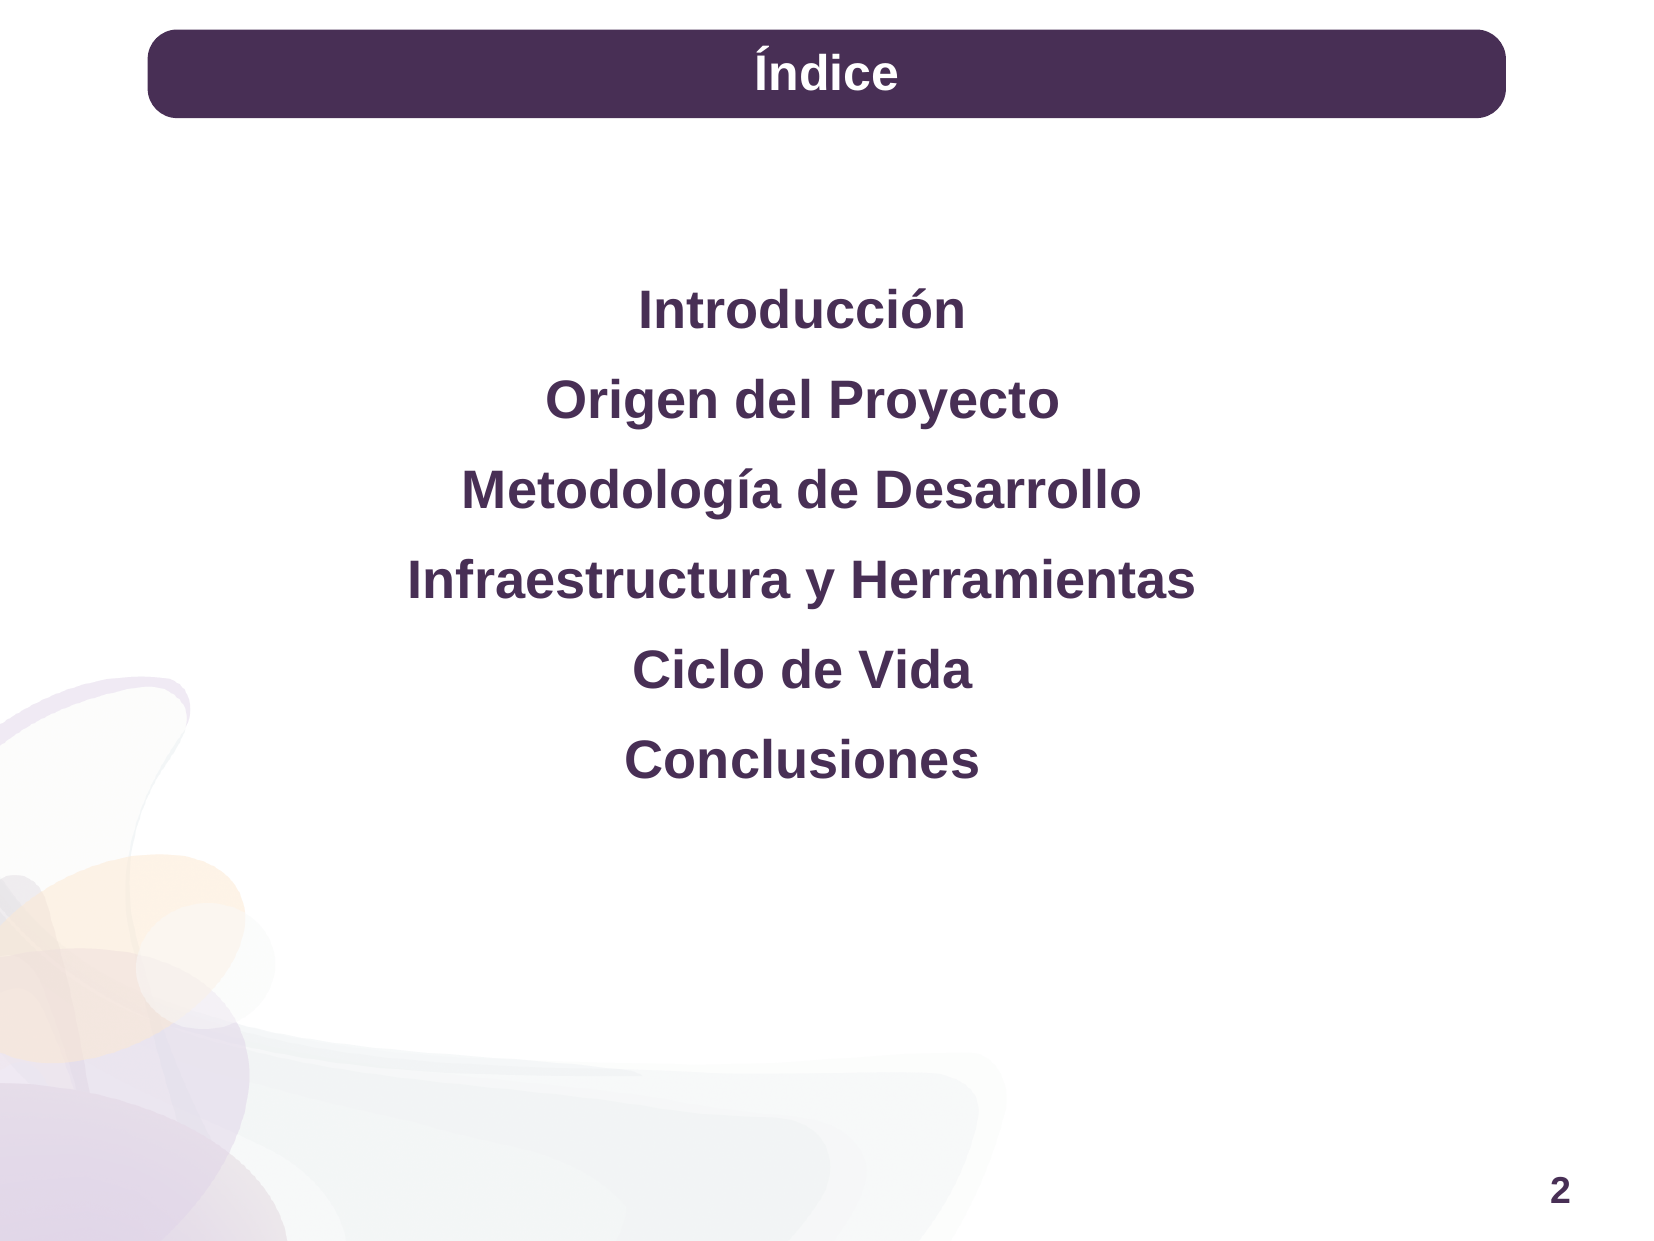

Índice
# Introducción
Origen del Proyecto
Metodología de Desarrollo
Infraestructura y Herramientas
Ciclo de Vida
Conclusiones